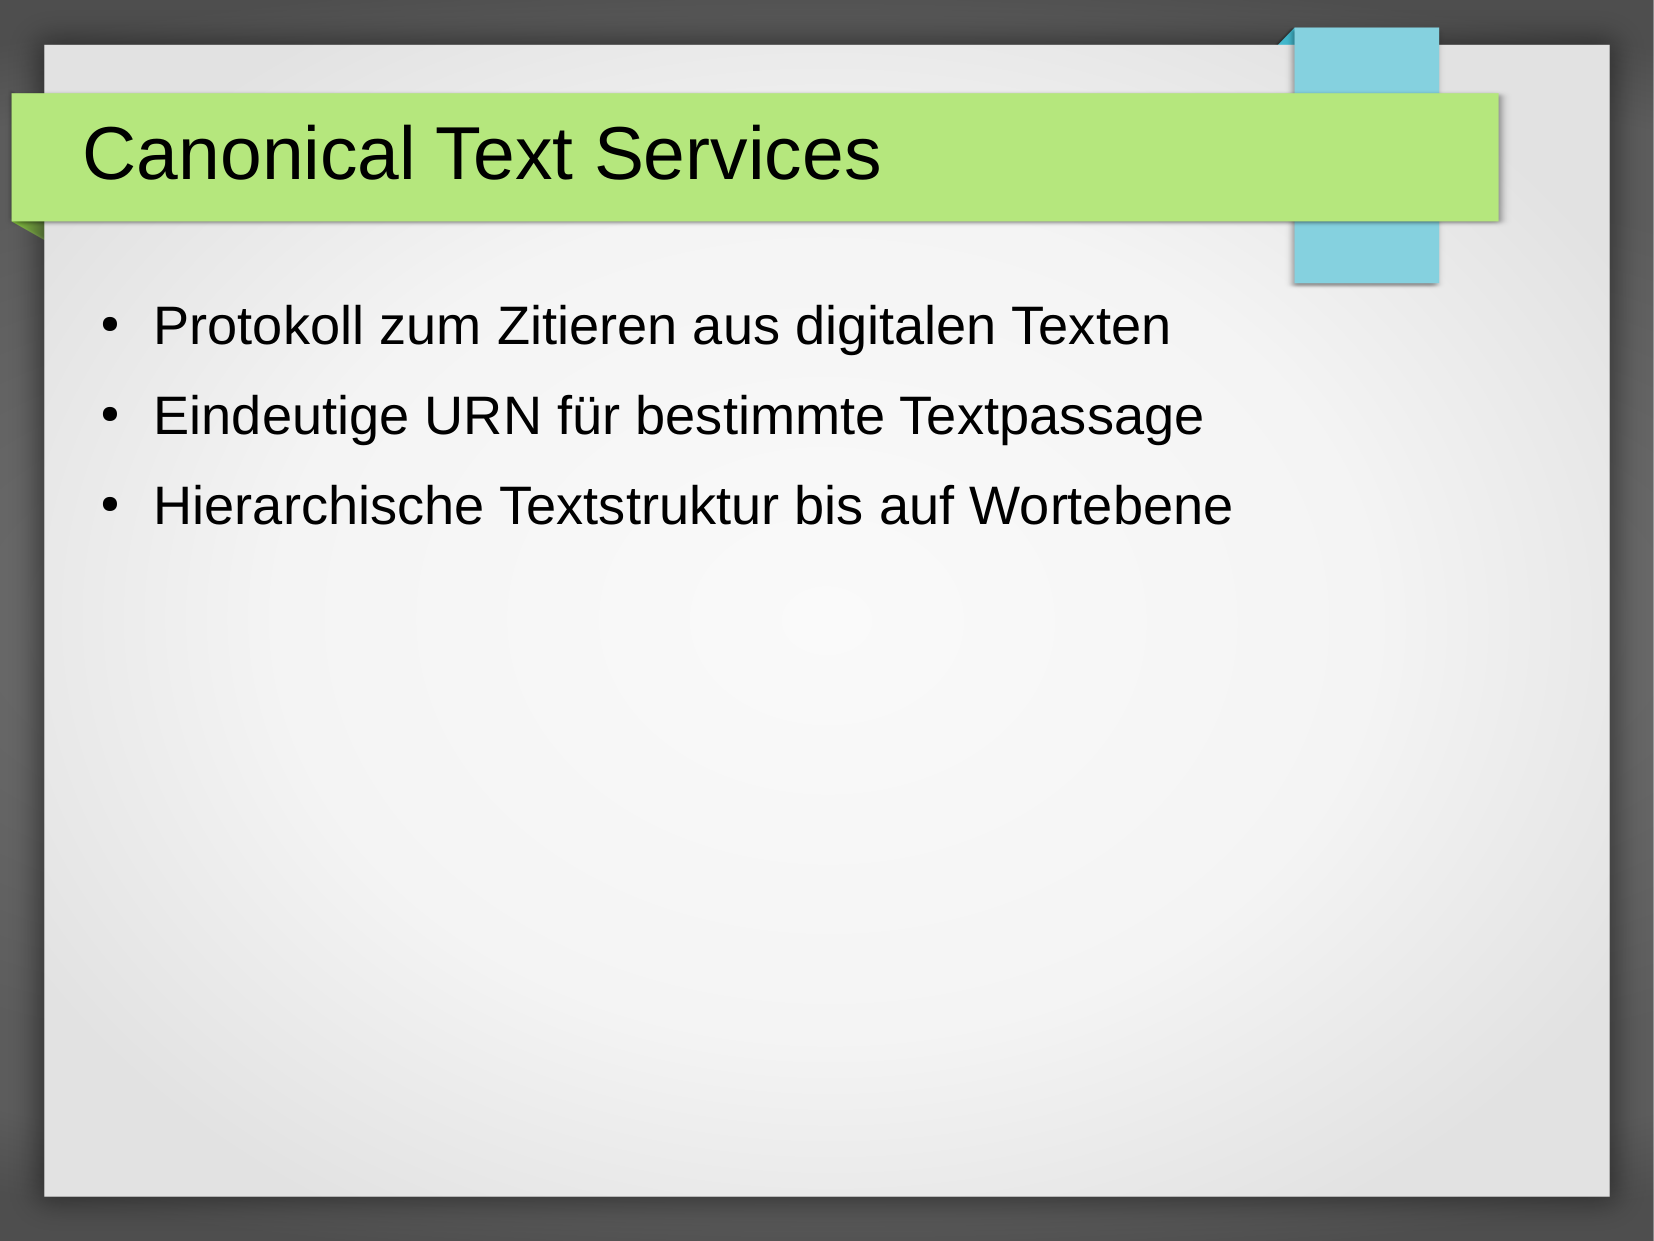

# Canonical Text Services
Protokoll zum Zitieren aus digitalen Texten
Eindeutige URN für bestimmte Textpassage
Hierarchische Textstruktur bis auf Wortebene